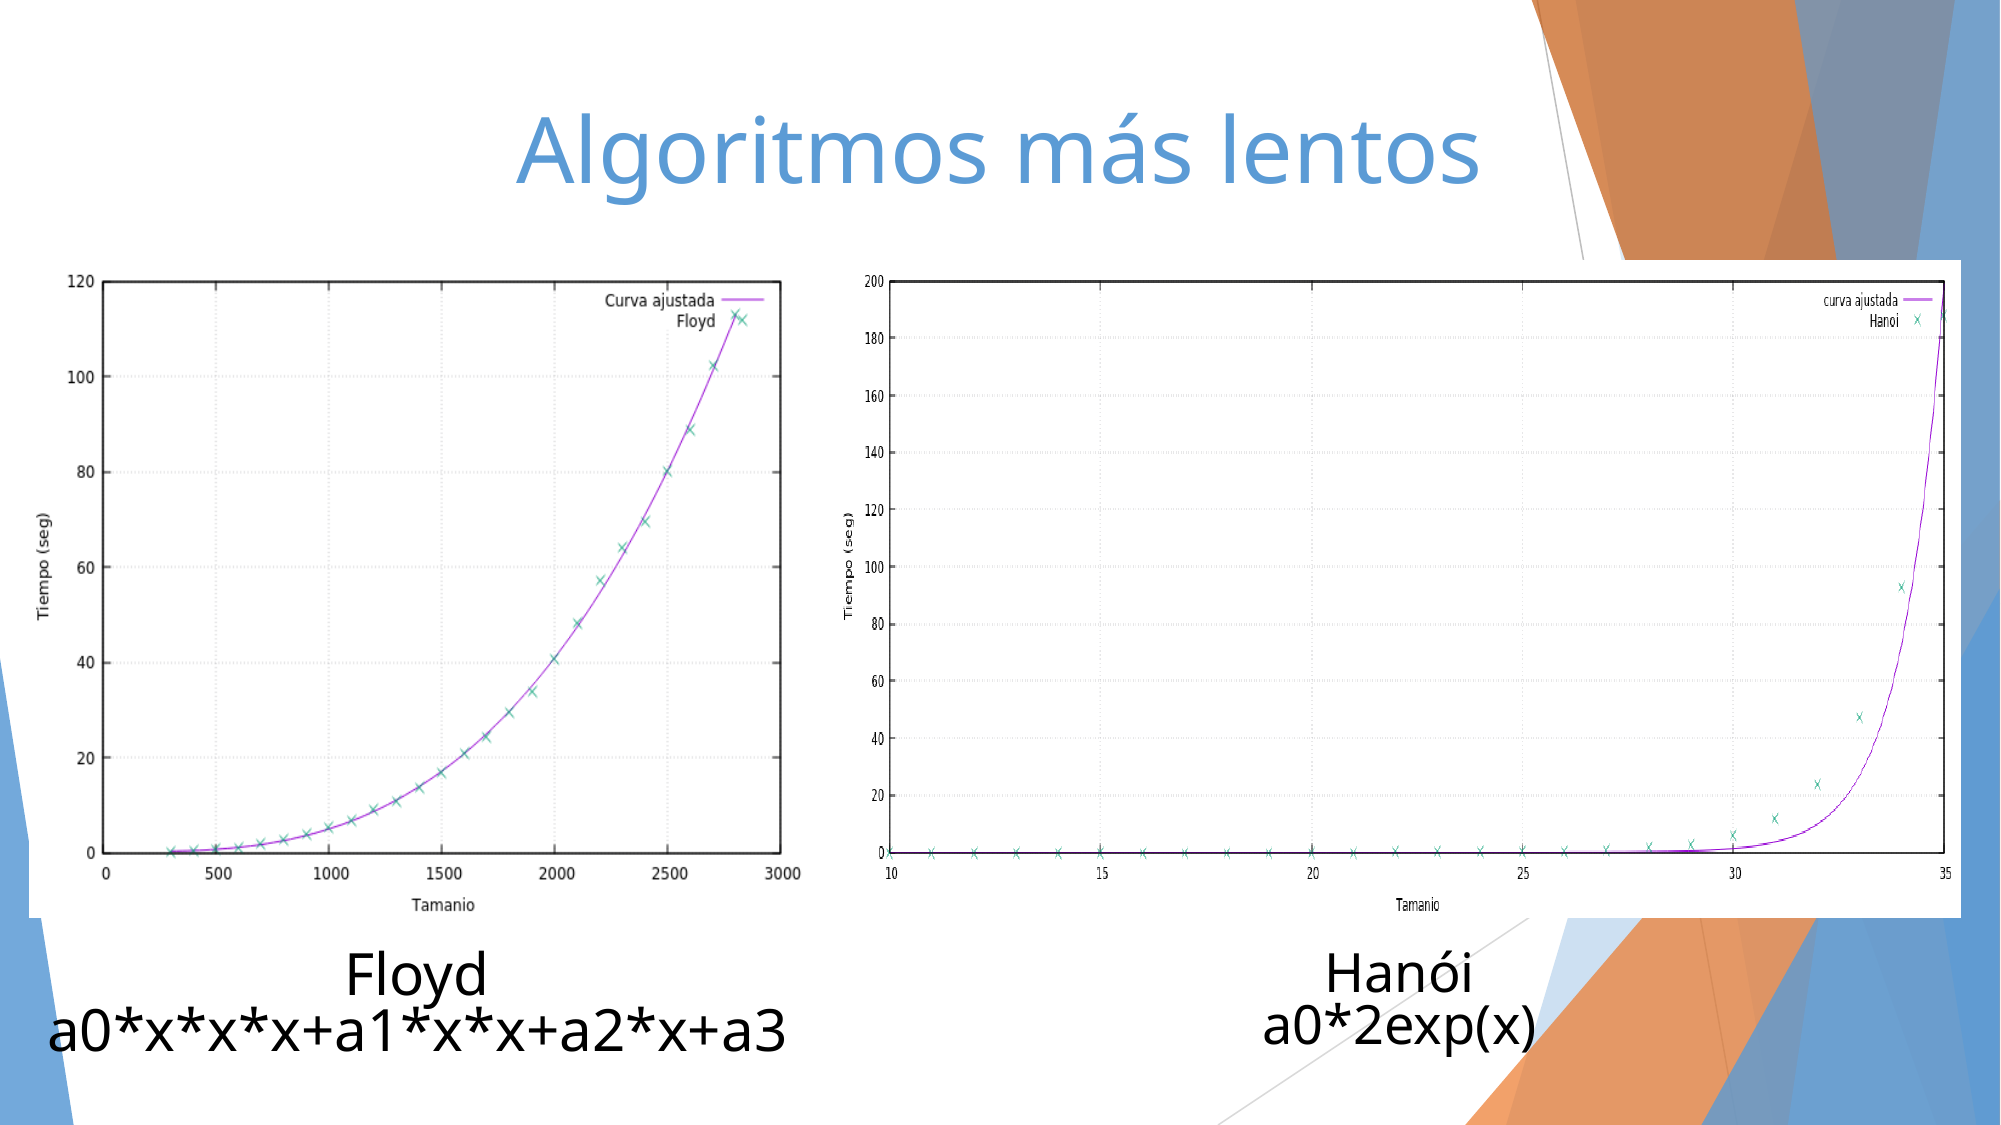

# Algoritmos más lentos
Floyd
a0*x*x*x+a1*x*x+a2*x+a3
Hanói
a0*2exp(x)